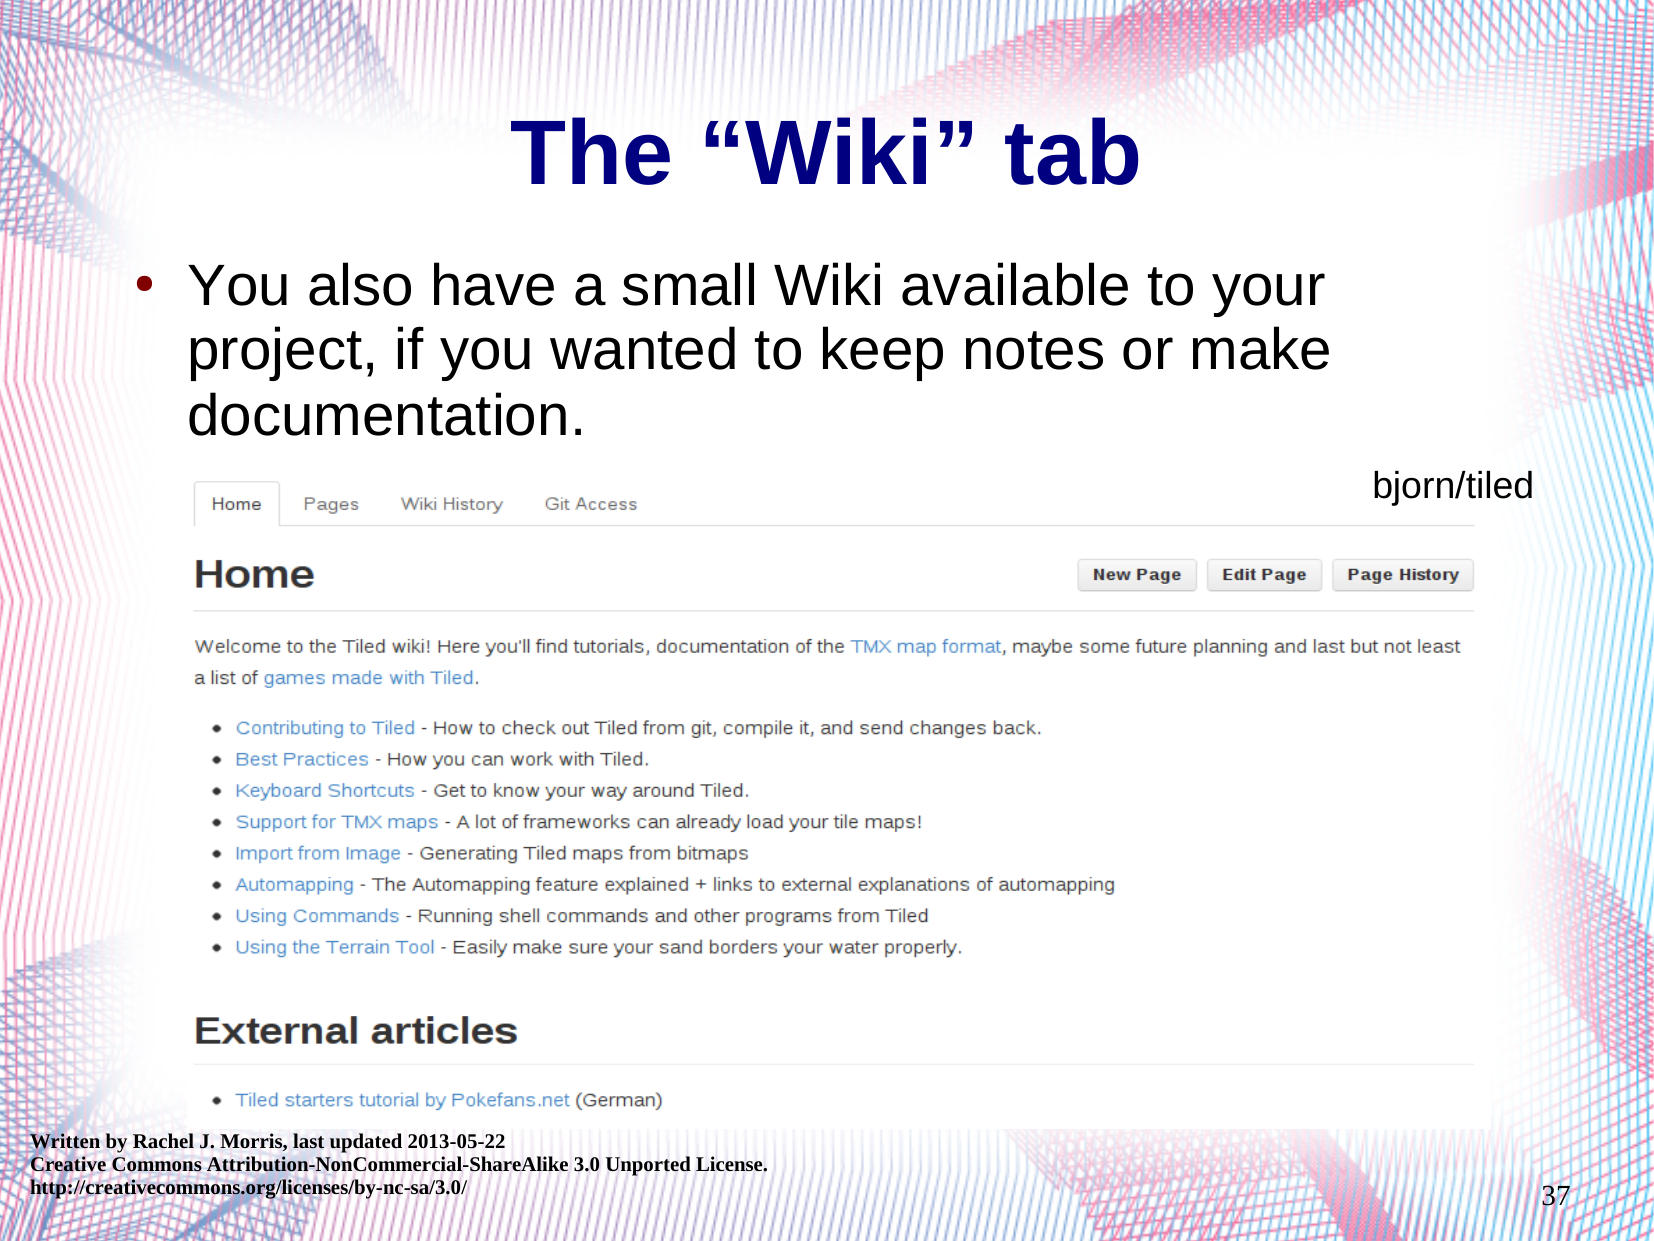

# The “Wiki” tab
You also have a small Wiki available to your project, if you wanted to keep notes or make documentation.
bjorn/tiled
37